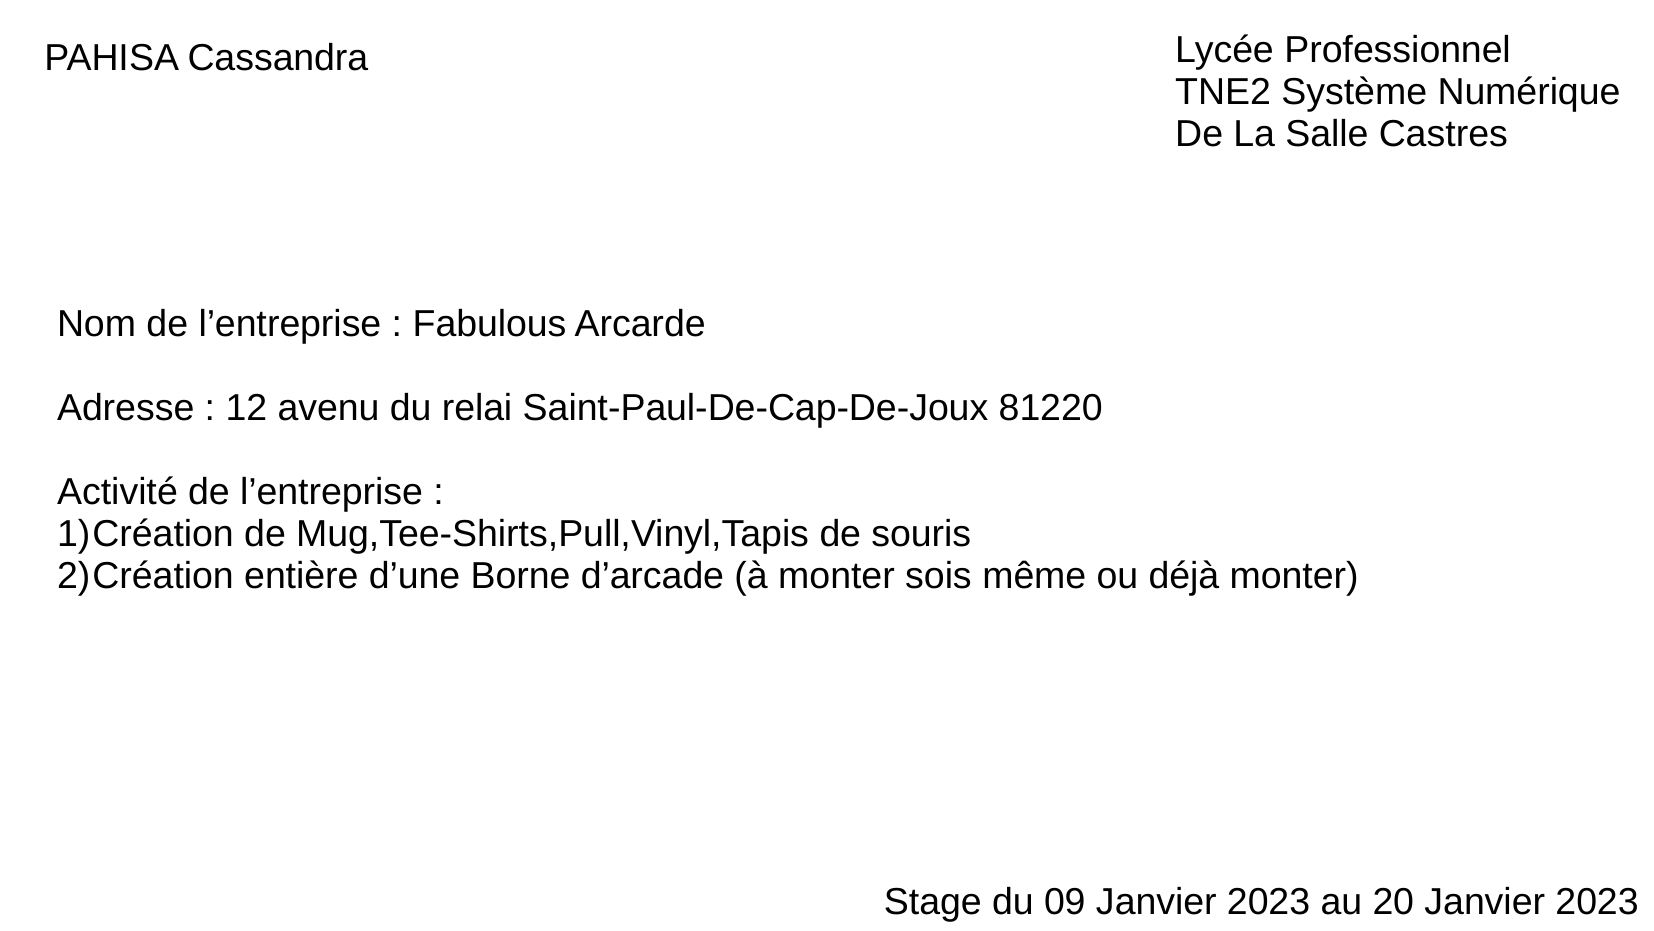

Lycée Professionnel
TNE2 Système Numérique
De La Salle Castres
PAHISA Cassandra
Nom de l’entreprise : Fabulous Arcarde
Adresse : 12 avenu du relai Saint-Paul-De-Cap-De-Joux 81220
Activité de l’entreprise :
Création de Mug,Tee-Shirts,Pull,Vinyl,Tapis de souris
Création entière d’une Borne d’arcade (à monter sois même ou déjà monter)
Stage du 09 Janvier 2023 au 20 Janvier 2023